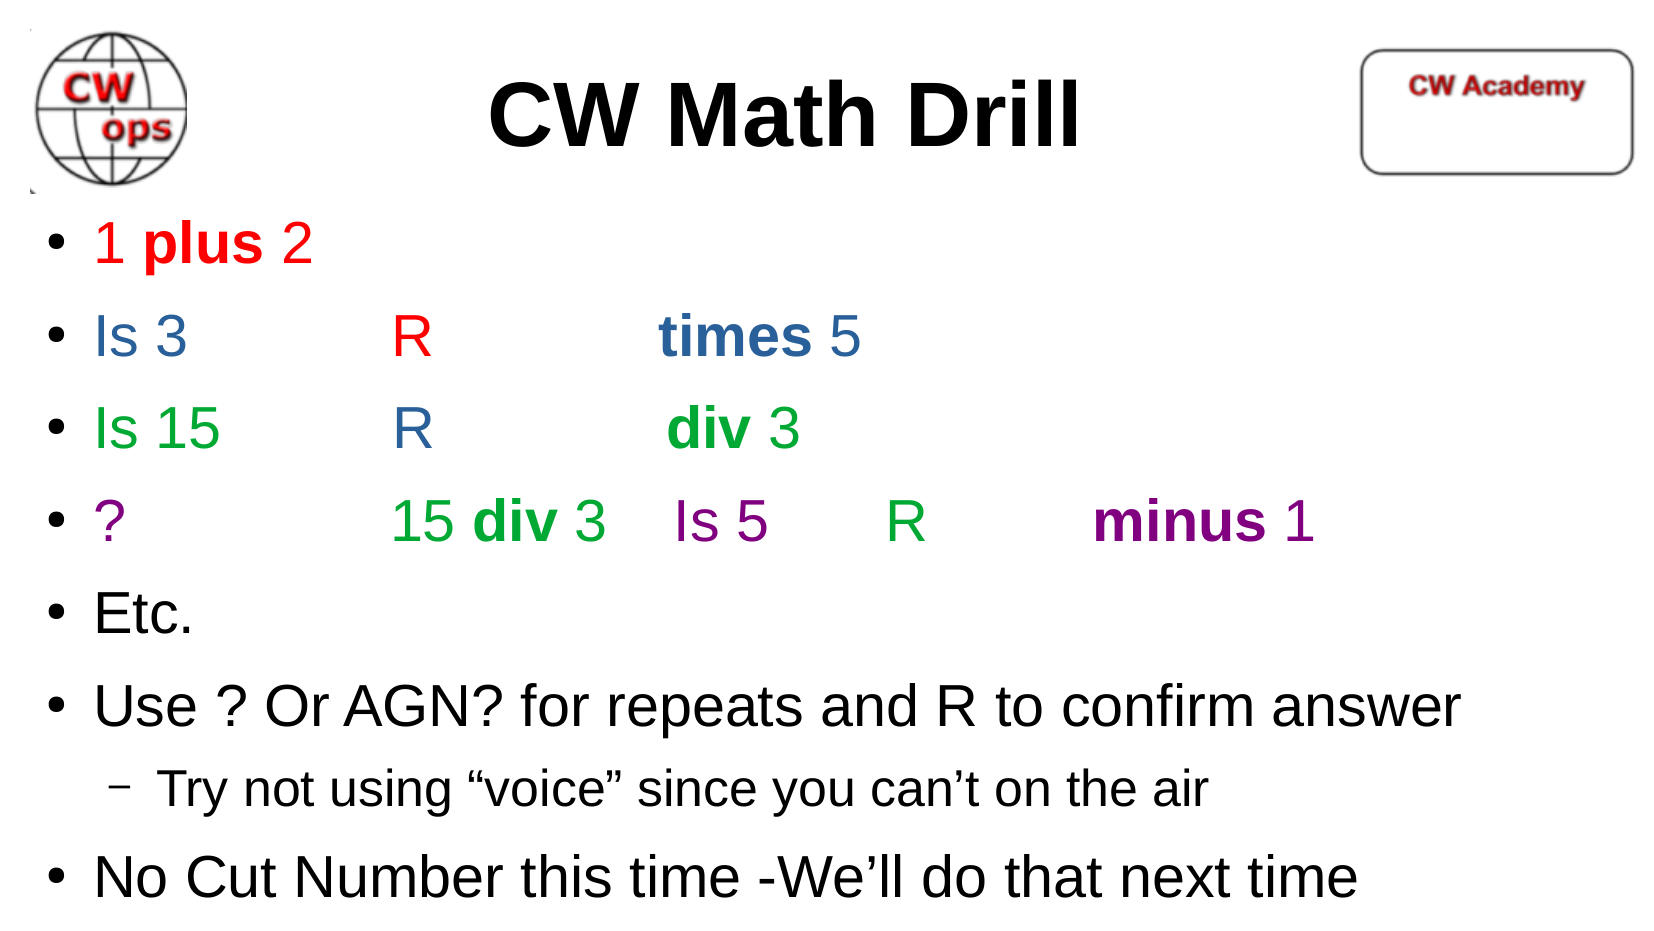

# CW Math Drill
1 plus 2
Is 3 		 R	 times 5
Is 15 	 R div 3
? 15 div 3 Is 5 R minus 1
Etc.
Use ? Or AGN? for repeats and R to confirm answer
Try not using “voice” since you can’t on the air
No Cut Number this time -We’ll do that next time